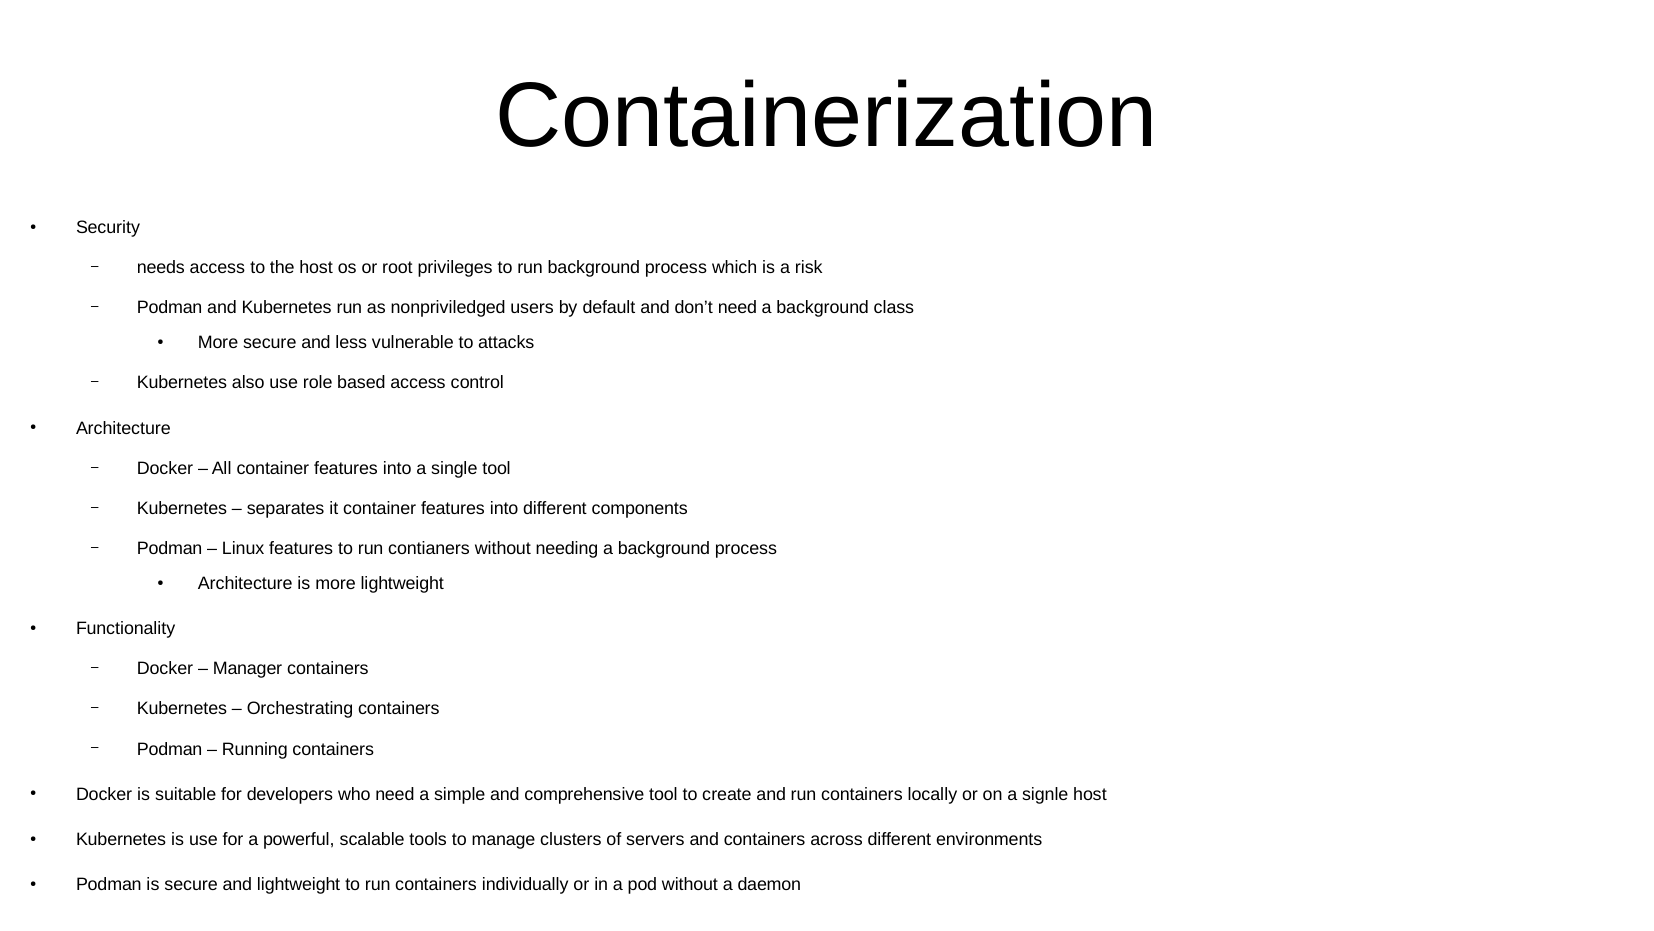

# Containerization
Security
needs access to the host os or root privileges to run background process which is a risk
Podman and Kubernetes run as nonpriviledged users by default and don’t need a background class
More secure and less vulnerable to attacks
Kubernetes also use role based access control
Architecture
Docker – All container features into a single tool
Kubernetes – separates it container features into different components
Podman – Linux features to run contianers without needing a background process
Architecture is more lightweight
Functionality
Docker – Manager containers
Kubernetes – Orchestrating containers
Podman – Running containers
Docker is suitable for developers who need a simple and comprehensive tool to create and run containers locally or on a signle host
Kubernetes is use for a powerful, scalable tools to manage clusters of servers and containers across different environments
Podman is secure and lightweight to run containers individually or in a pod without a daemon